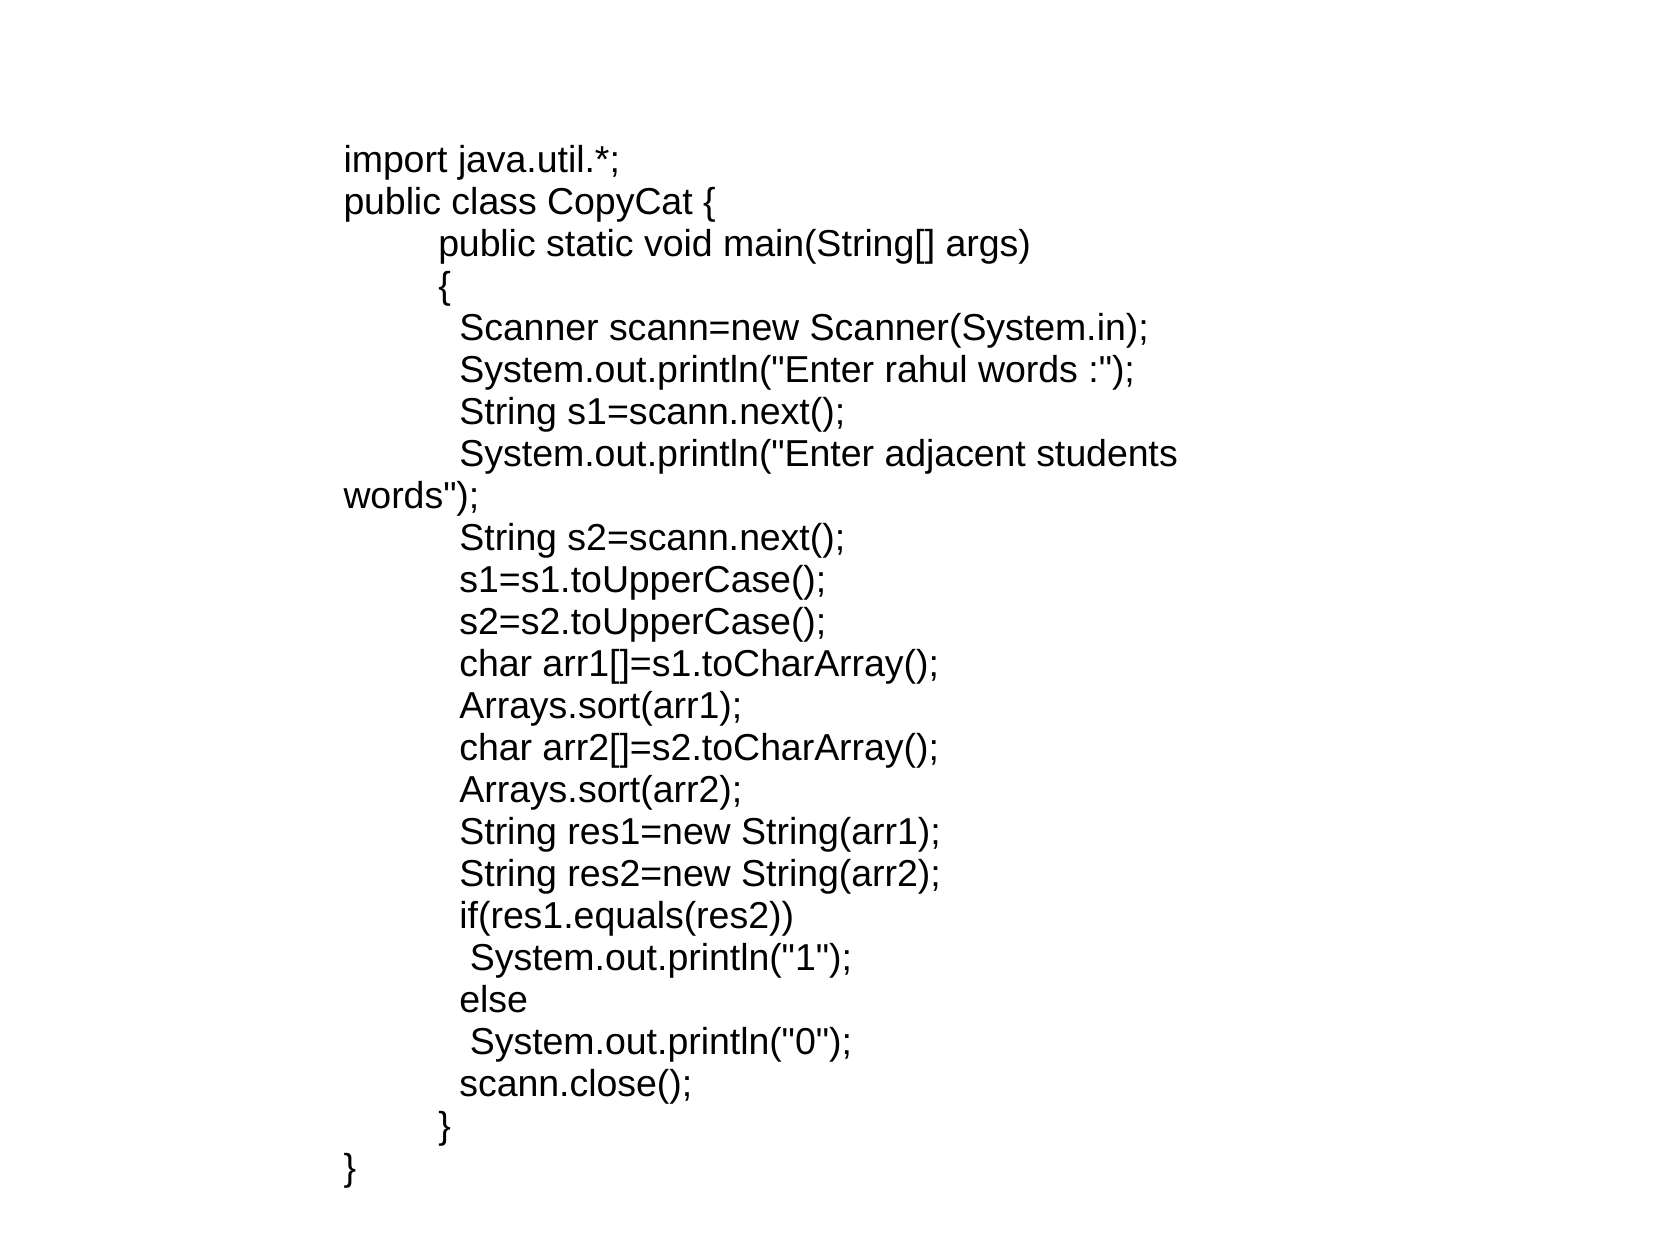

import java.util.*;
public class CopyCat {
	 public static void main(String[] args)
	 {
	 Scanner scann=new Scanner(System.in);
	 System.out.println("Enter rahul words :");
	 String s1=scann.next();
	 System.out.println("Enter adjacent students words");
	 String s2=scann.next();
	 s1=s1.toUpperCase();
	 s2=s2.toUpperCase();
	 char arr1[]=s1.toCharArray();
	 Arrays.sort(arr1);
	 char arr2[]=s2.toCharArray();
	 Arrays.sort(arr2);
	 String res1=new String(arr1);
	 String res2=new String(arr2);
	 if(res1.equals(res2))
	 System.out.println("1");
	 else
	 System.out.println("0");
	 scann.close();
	 }
}